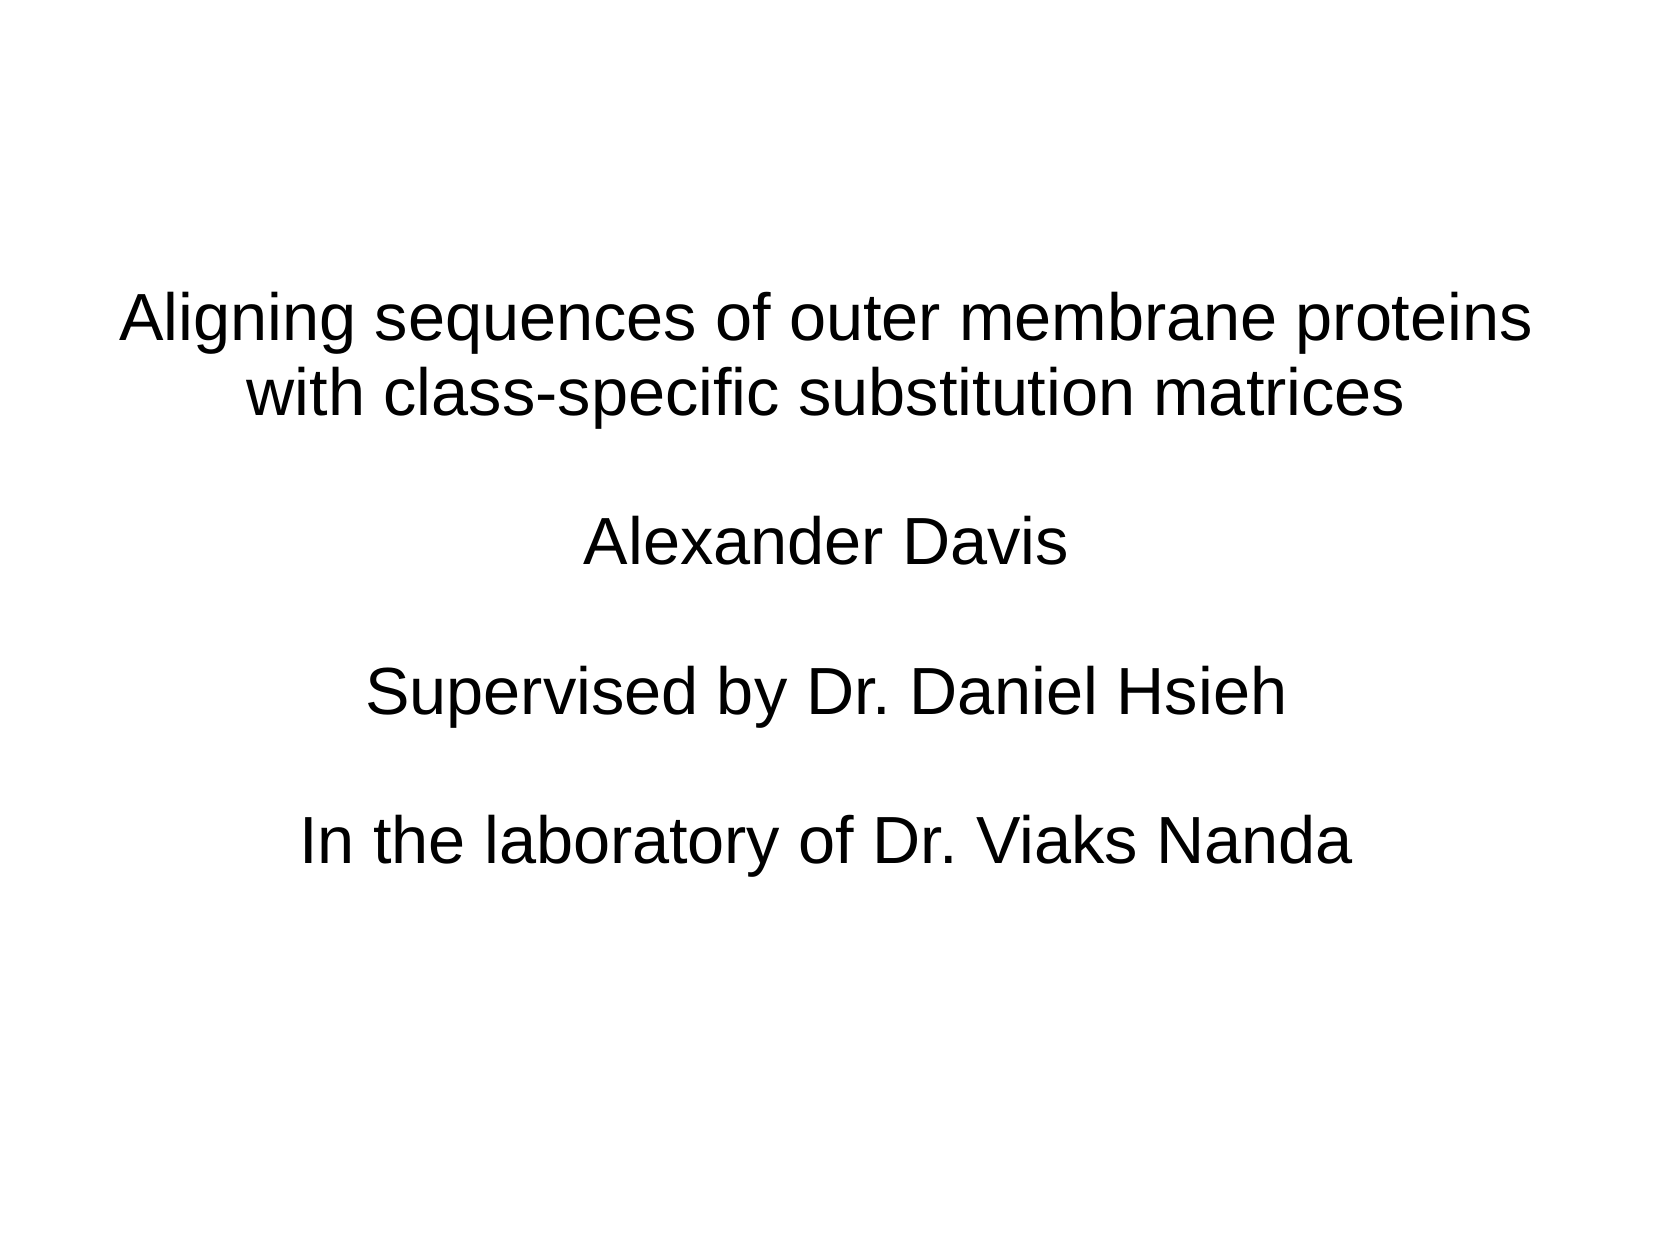

# Aligning sequences of outer membrane proteins with class-specific substitution matrices
Alexander Davis
Supervised by Dr. Daniel Hsieh
In the laboratory of Dr. Viaks Nanda